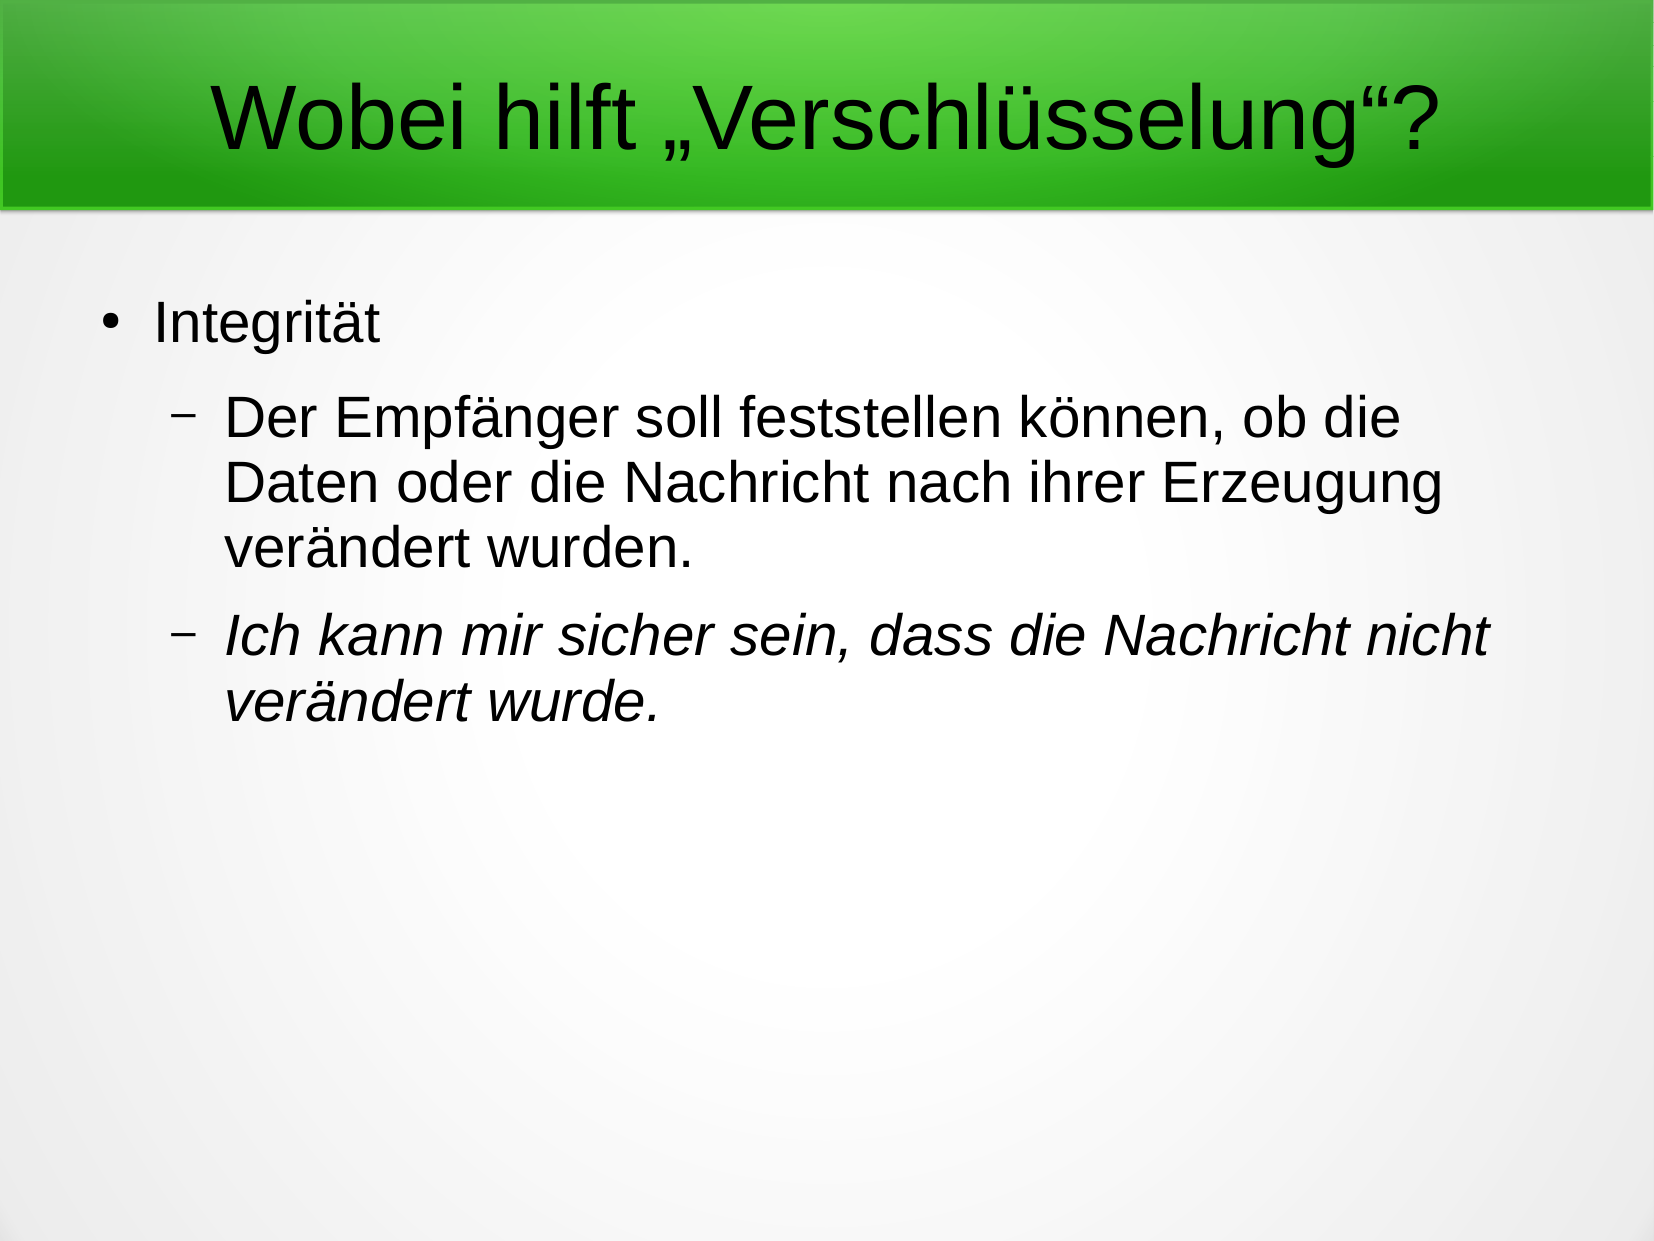

# Wobei hilft „Verschlüsselung“?
Integrität
Der Empfänger soll feststellen können, ob die Daten oder die Nachricht nach ihrer Erzeugung verändert wurden.
Ich kann mir sicher sein, dass die Nachricht nicht verändert wurde.